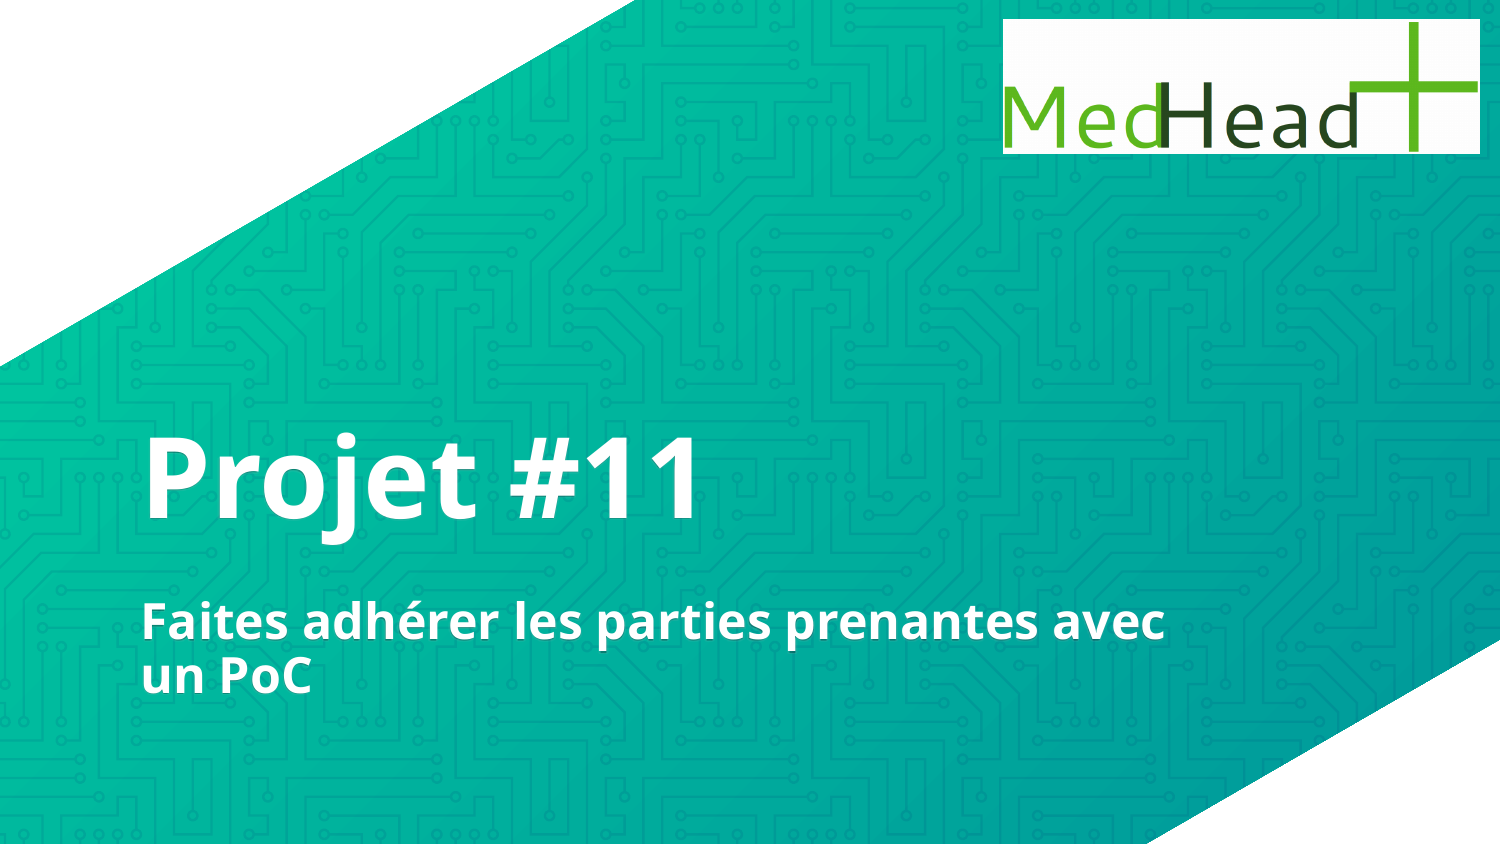

# Projet #11 Faites adhérer les parties prenantes avec un PoC